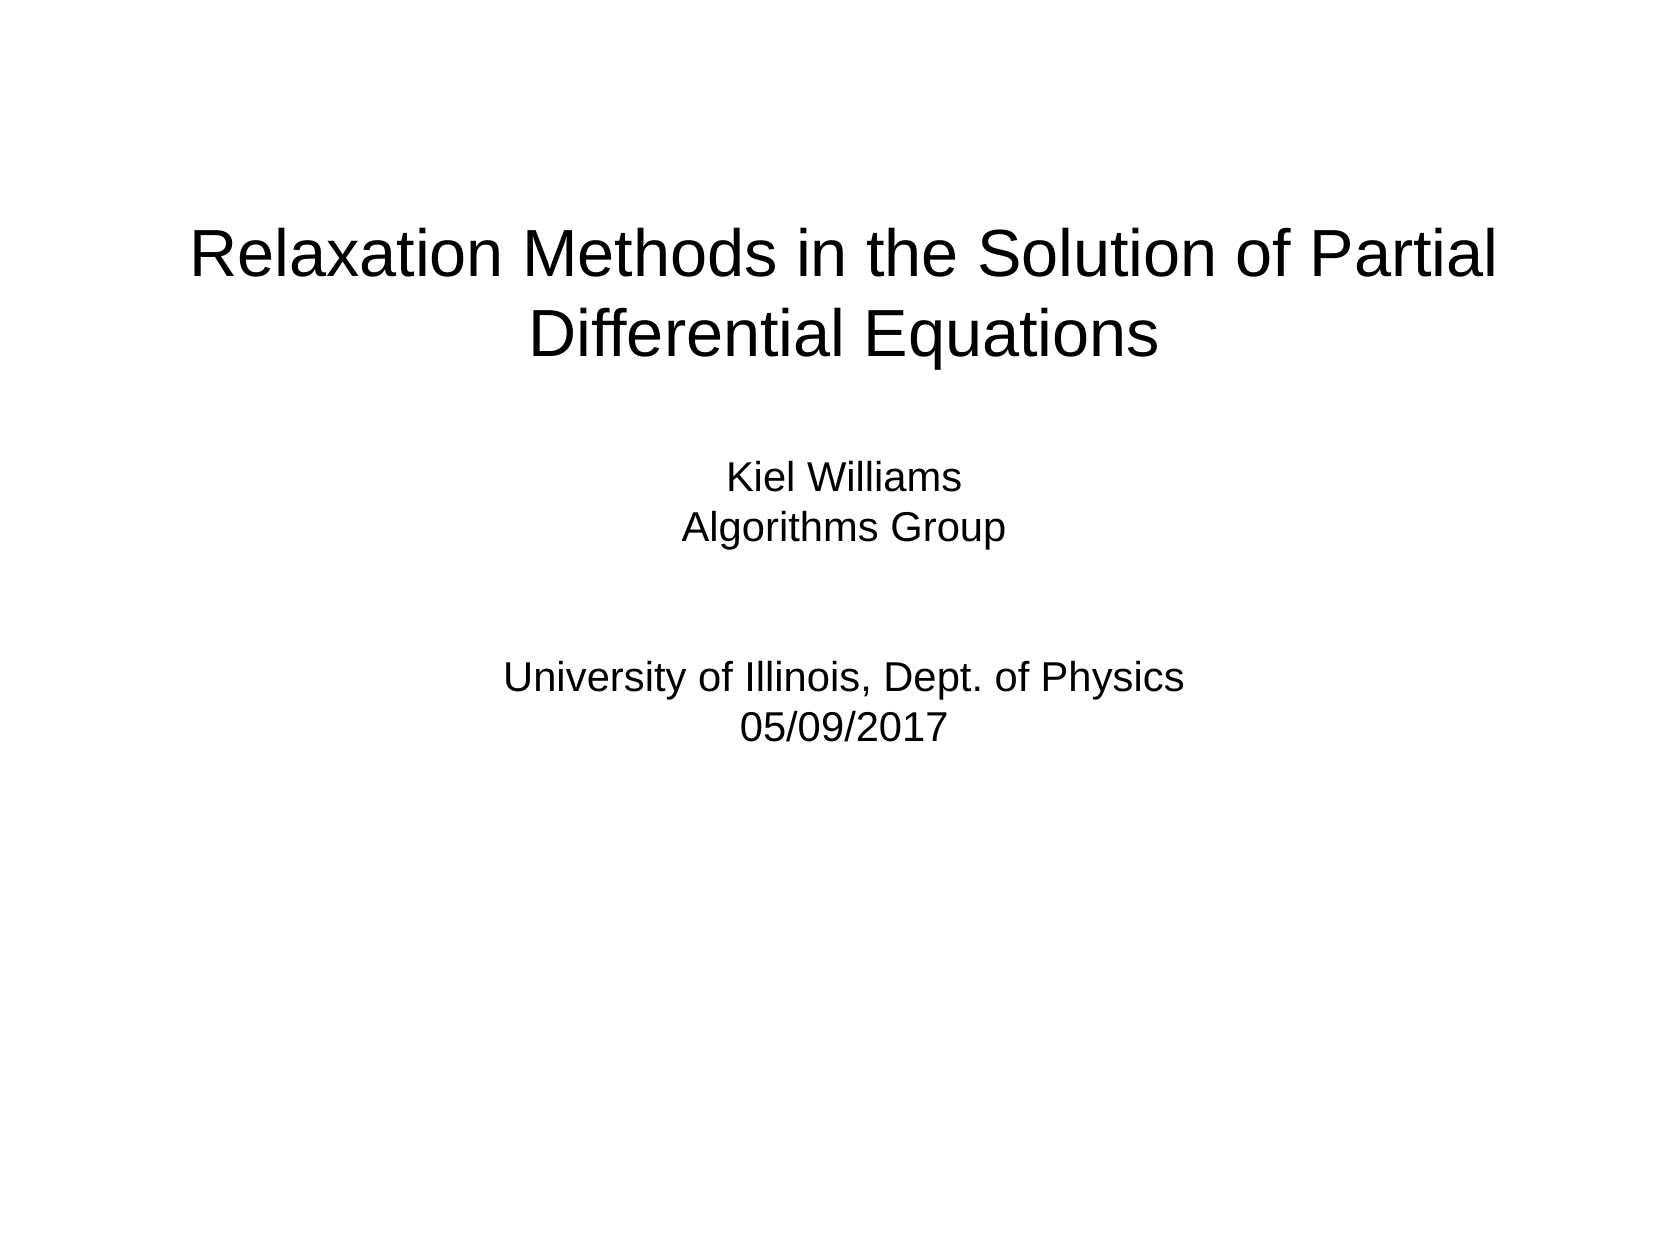

Relaxation Methods in the Solution of Partial Differential Equations
Kiel Williams
Algorithms Group
University of Illinois, Dept. of Physics
05/09/2017